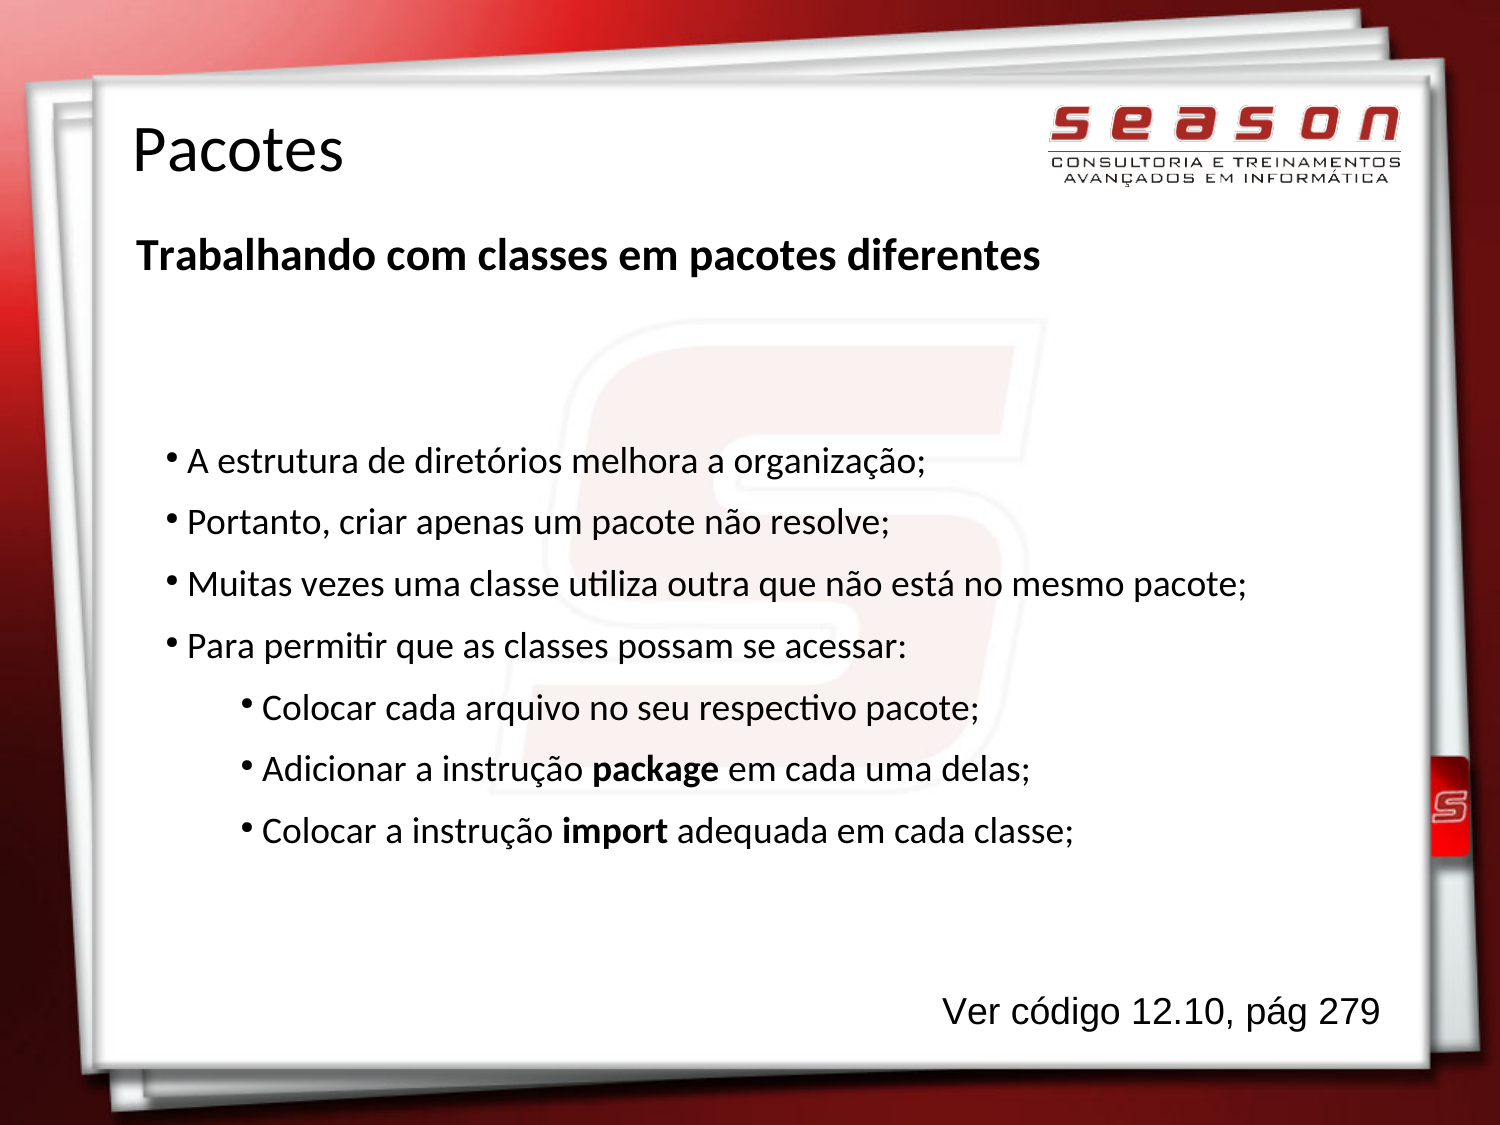

# Pacotes
Trabalhando com classes em pacotes diferentes
 A estrutura de diretórios melhora a organização;
 Portanto, criar apenas um pacote não resolve;
 Muitas vezes uma classe utiliza outra que não está no mesmo pacote;
 Para permitir que as classes possam se acessar:
 Colocar cada arquivo no seu respectivo pacote;
 Adicionar a instrução package em cada uma delas;
 Colocar a instrução import adequada em cada classe;
Ver código 12.10, pág 279